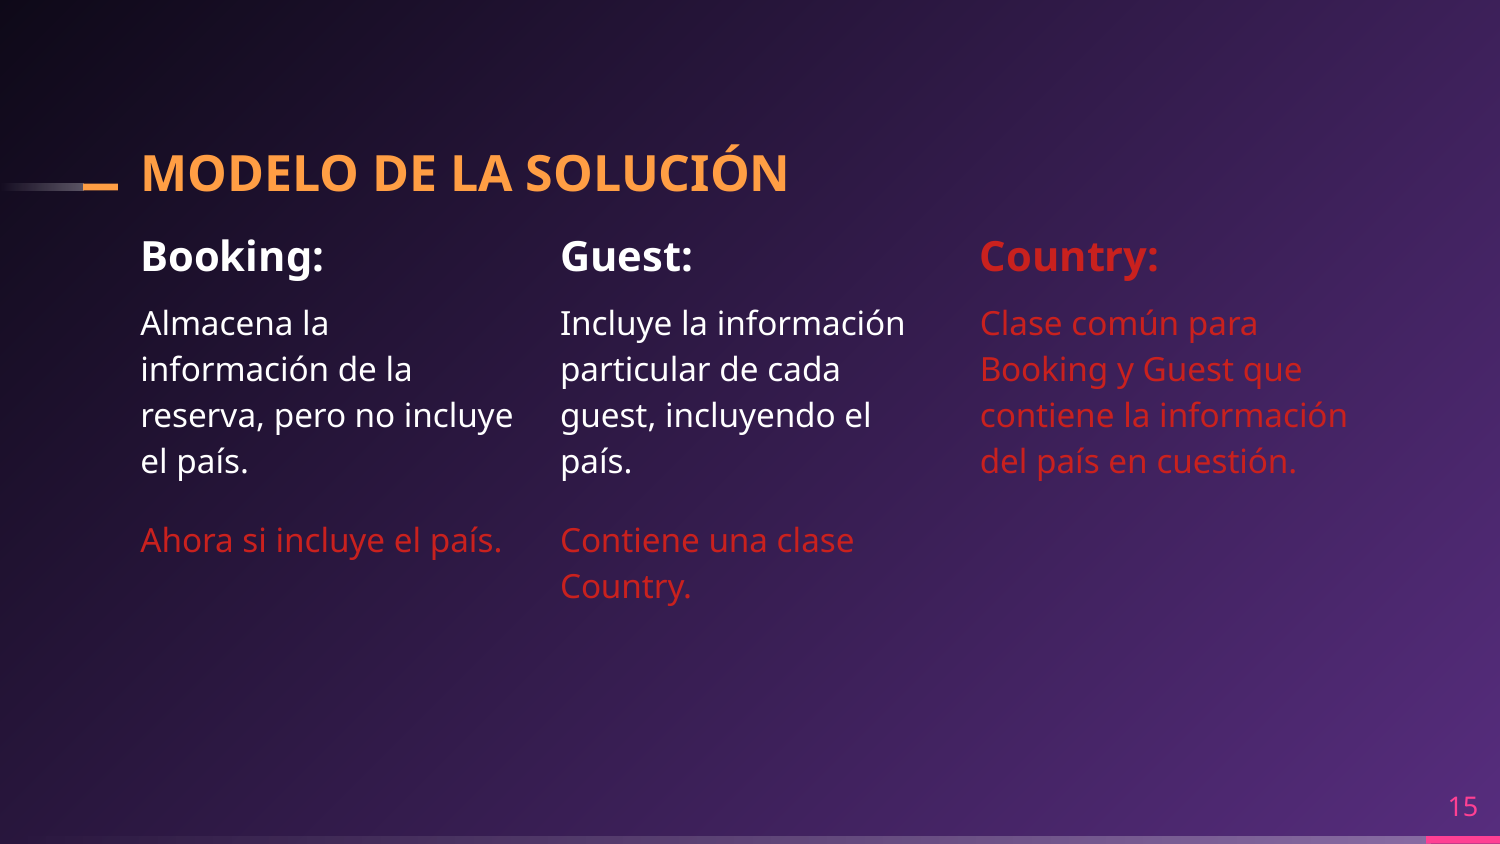

# MODELO DE LA SOLUCIÓN
Booking:
Almacena la información de la reserva, pero no incluye el país.
Ahora si incluye el país.
Guest:
Incluye la información particular de cada guest, incluyendo el país.
Contiene una clase Country.
Country:
Clase común para Booking y Guest que contiene la información del país en cuestión.